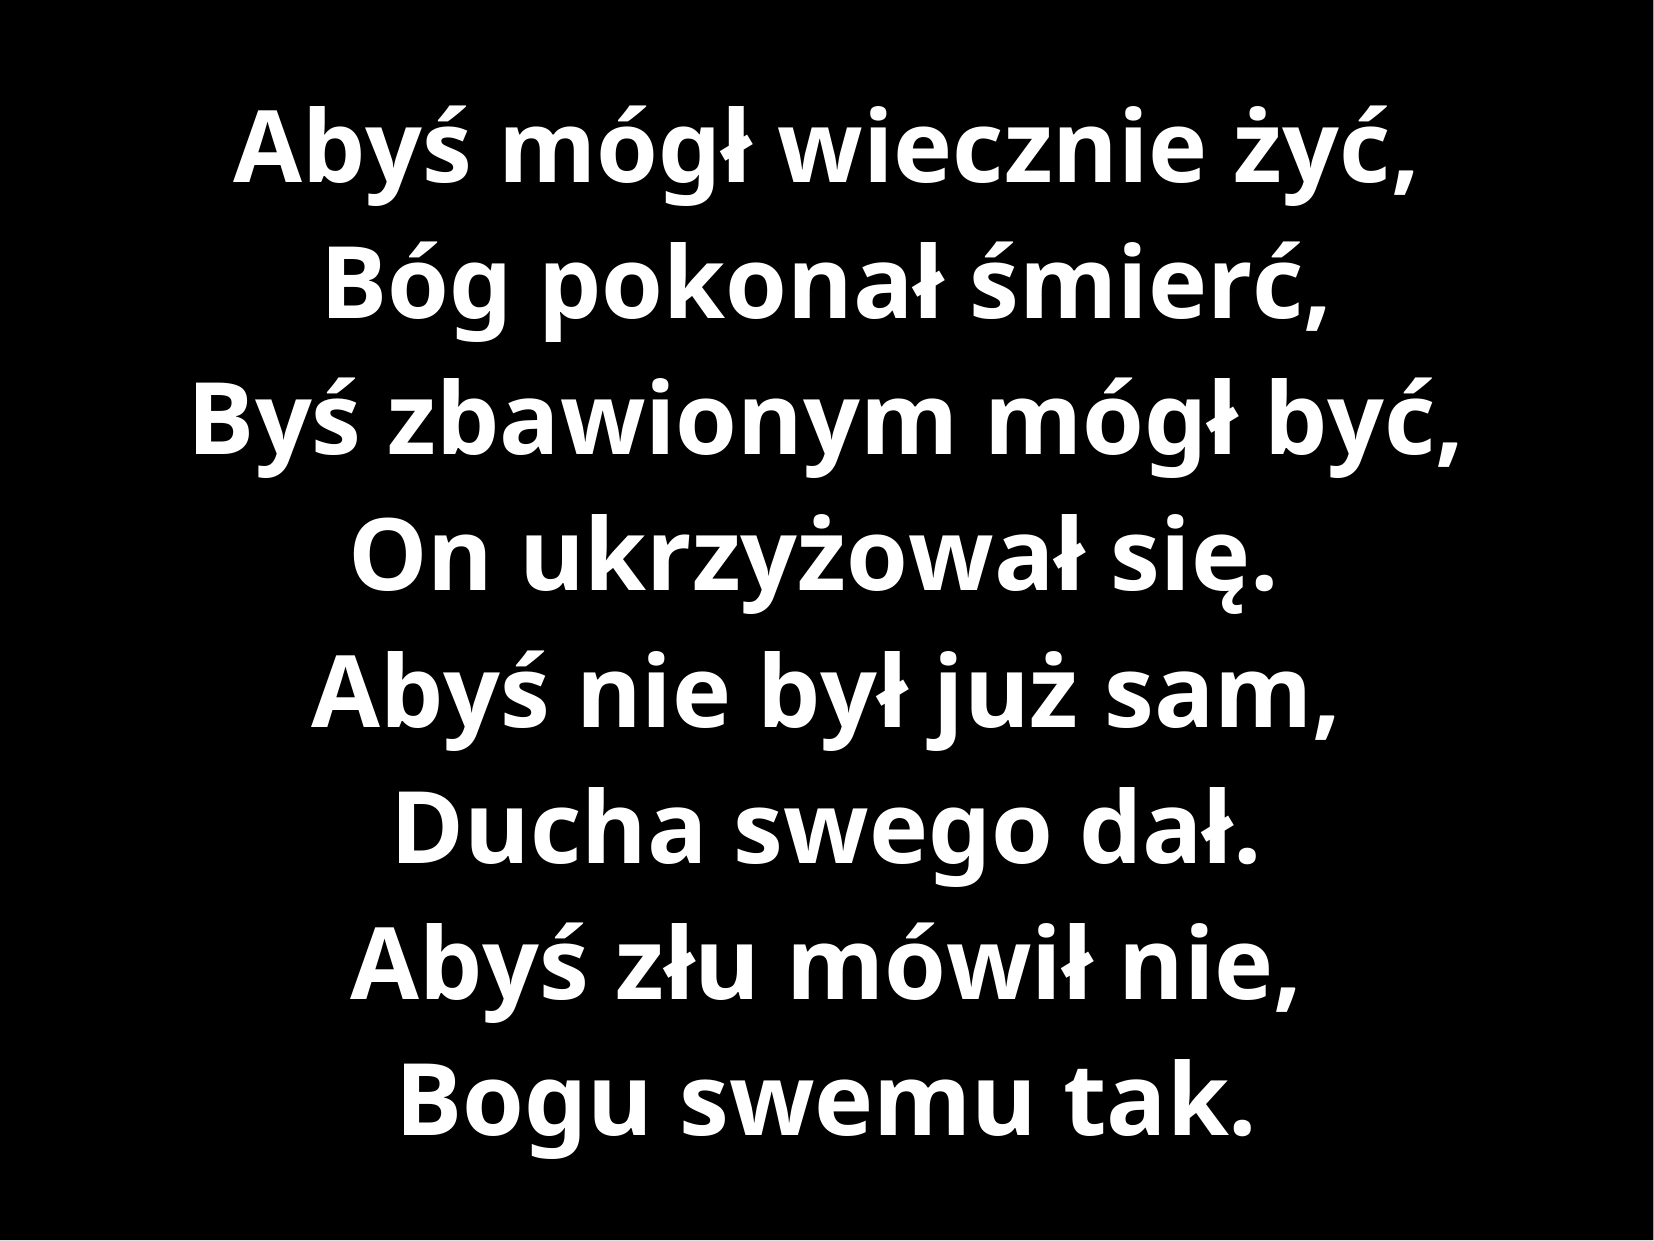

# Abyś mógł wiecznie żyć, Bóg pokonał śmierć, Byś zbawionym mógł być, On ukrzyżował się. Abyś nie był już sam, Ducha swego dał. Abyś złu mówił nie, Bogu swemu tak.